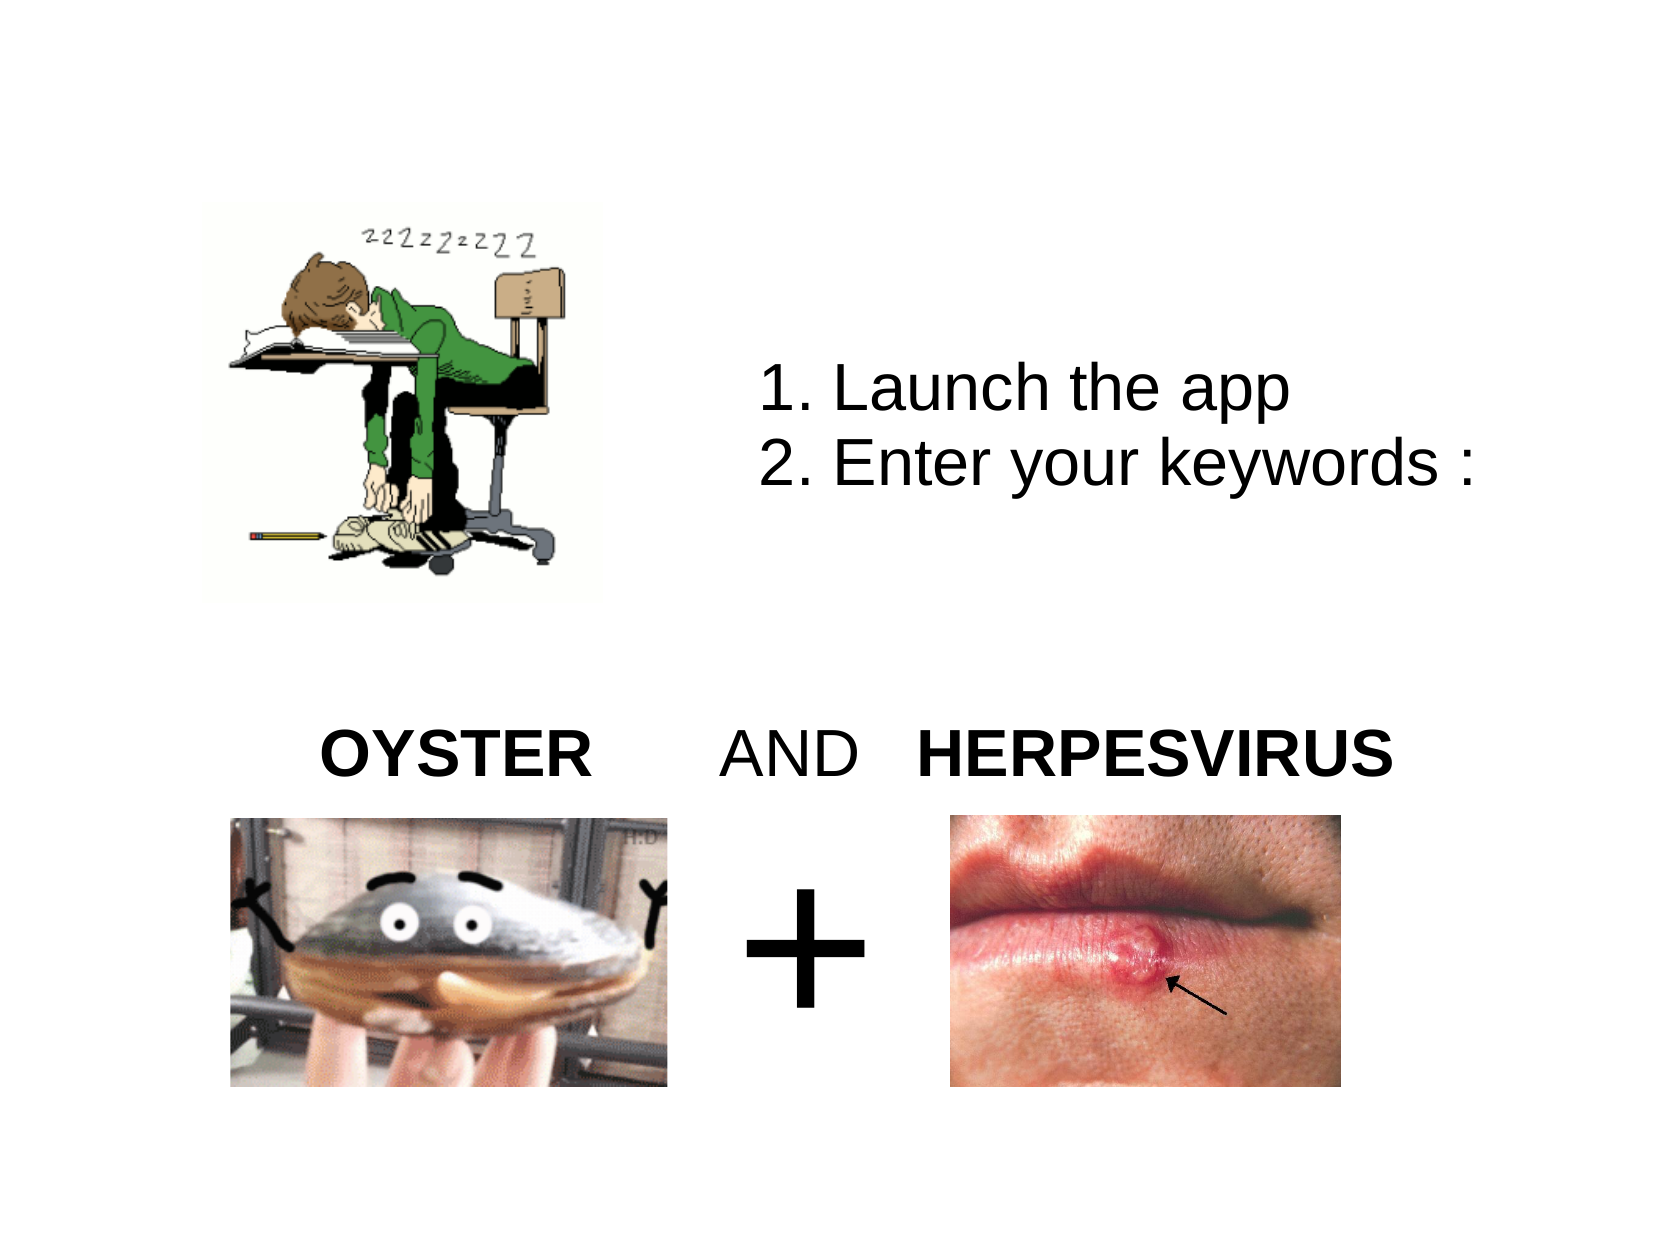

Launch the app
 Enter your keywords :
 OYSTER AND HERPESVIRUS
+